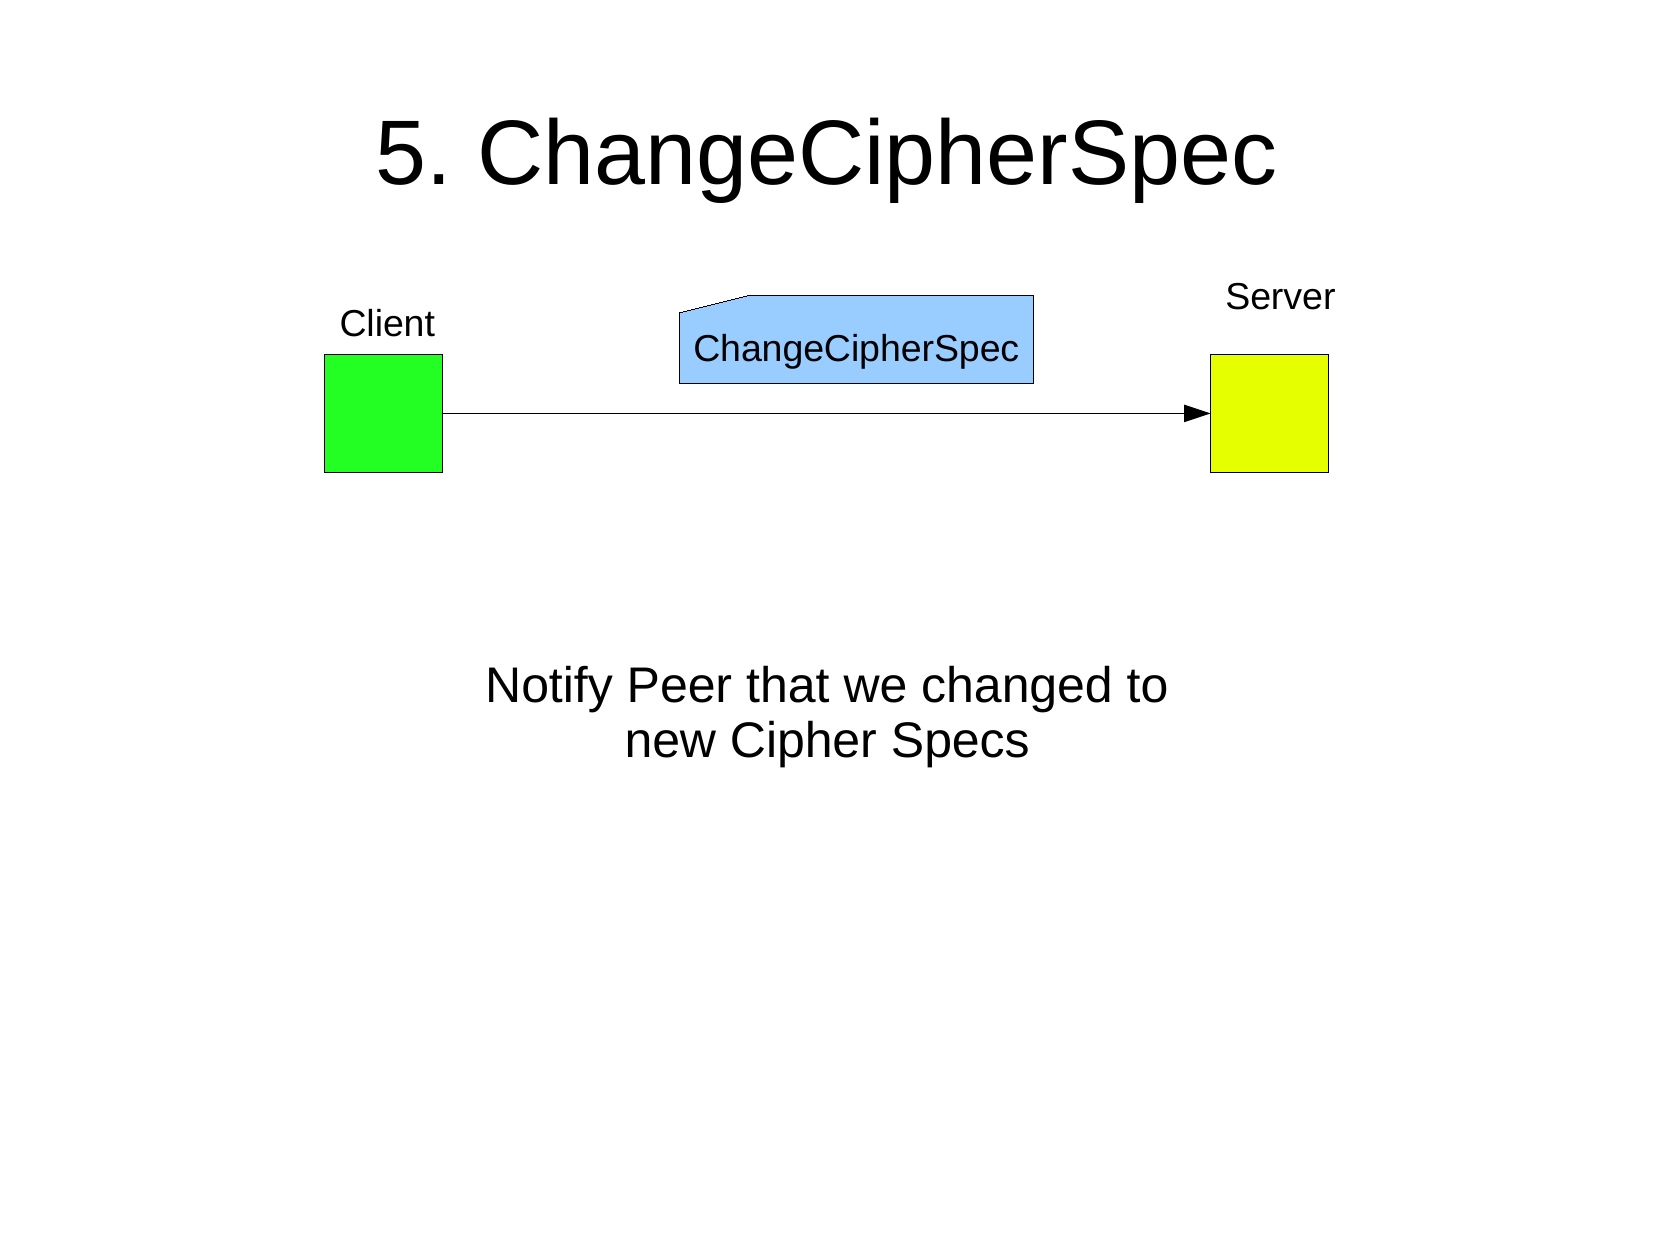

# 5. ChangeCipherSpec
Server
Client
ChangeCipherSpec
Notify Peer that we changed to
new Cipher Specs